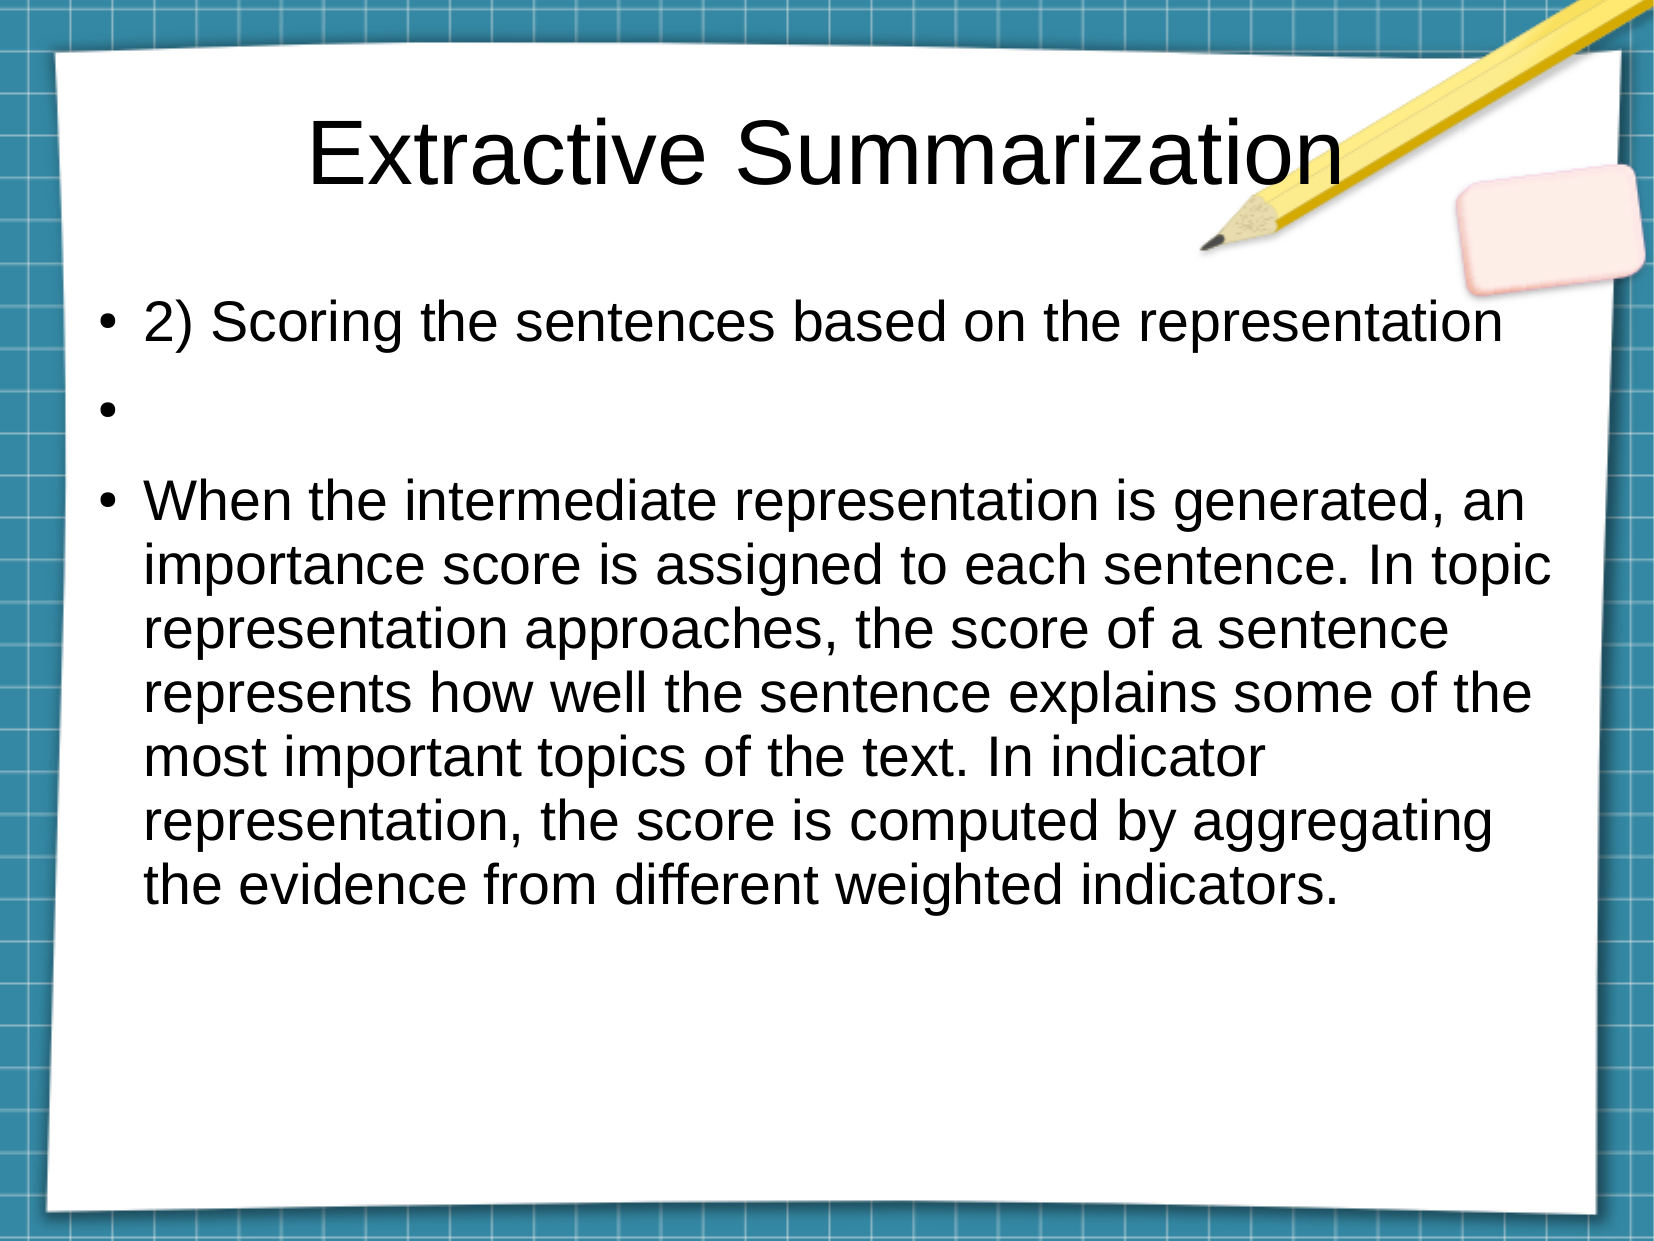

# Extractive Summarization
2) Scoring the sentences based on the representation
When the intermediate representation is generated, an importance score is assigned to each sentence. In topic representation approaches, the score of a sentence represents how well the sentence explains some of the most important topics of the text. In indicator representation, the score is computed by aggregating the evidence from different weighted indicators.